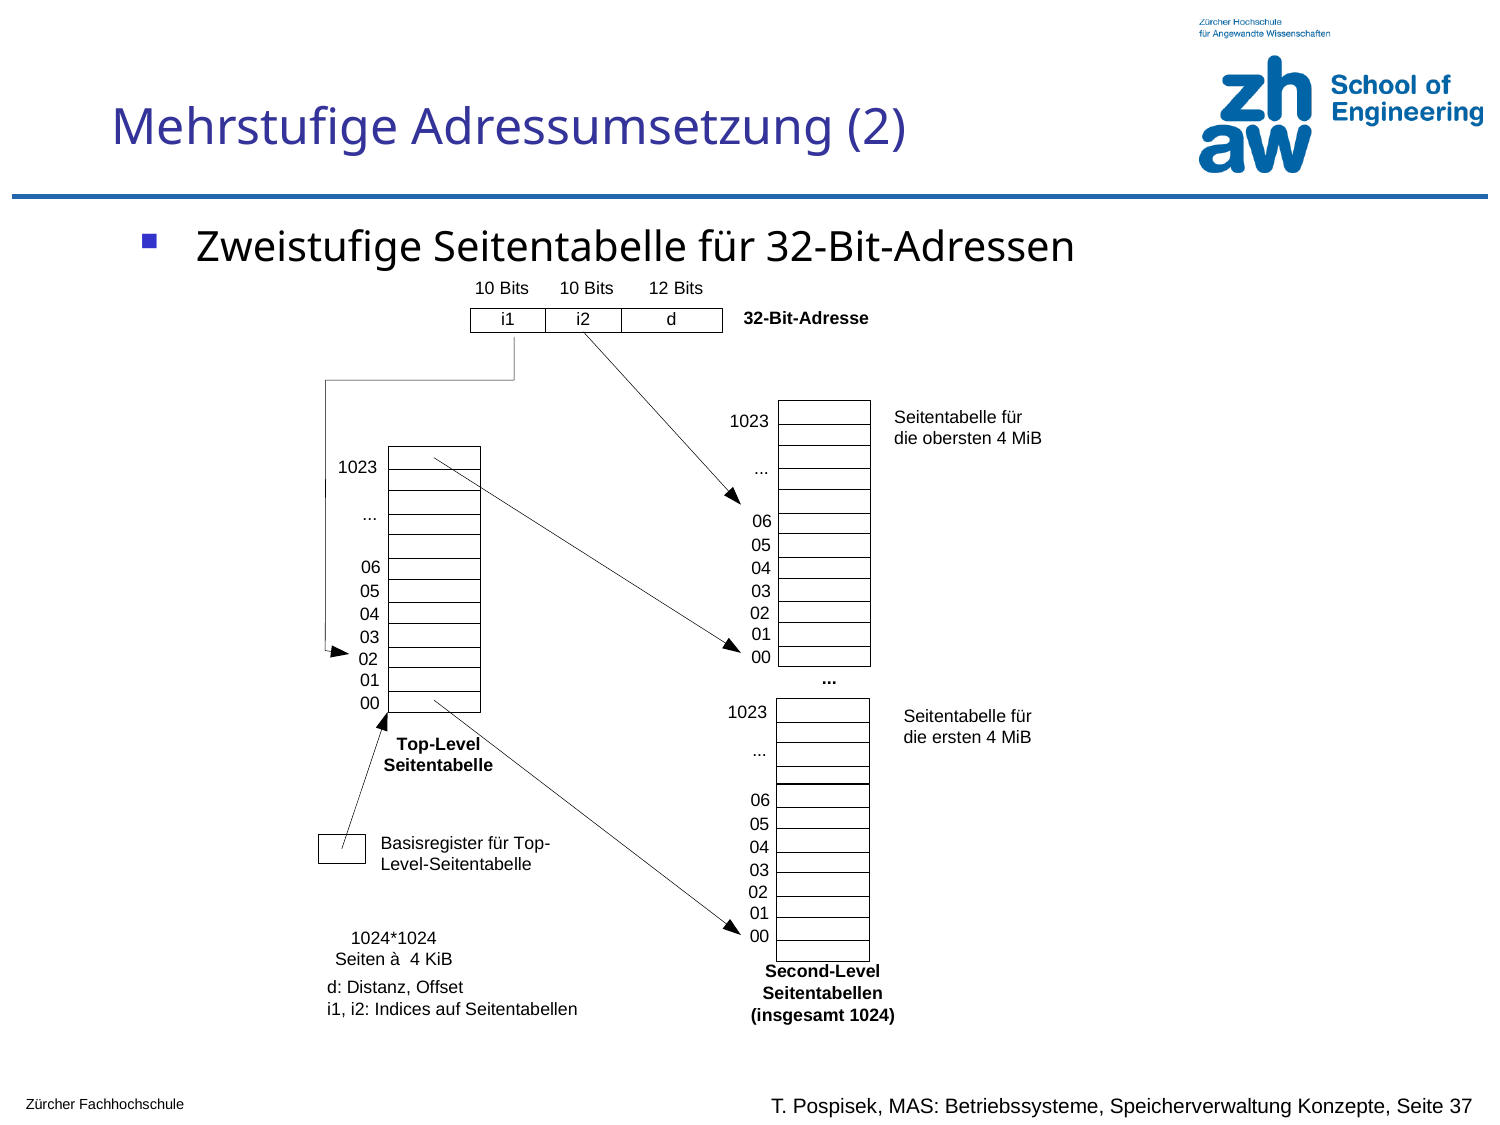

# Mehrstufige Adressumsetzung (2)
Zweistufige Seitentabelle für 32-Bit-Adressen